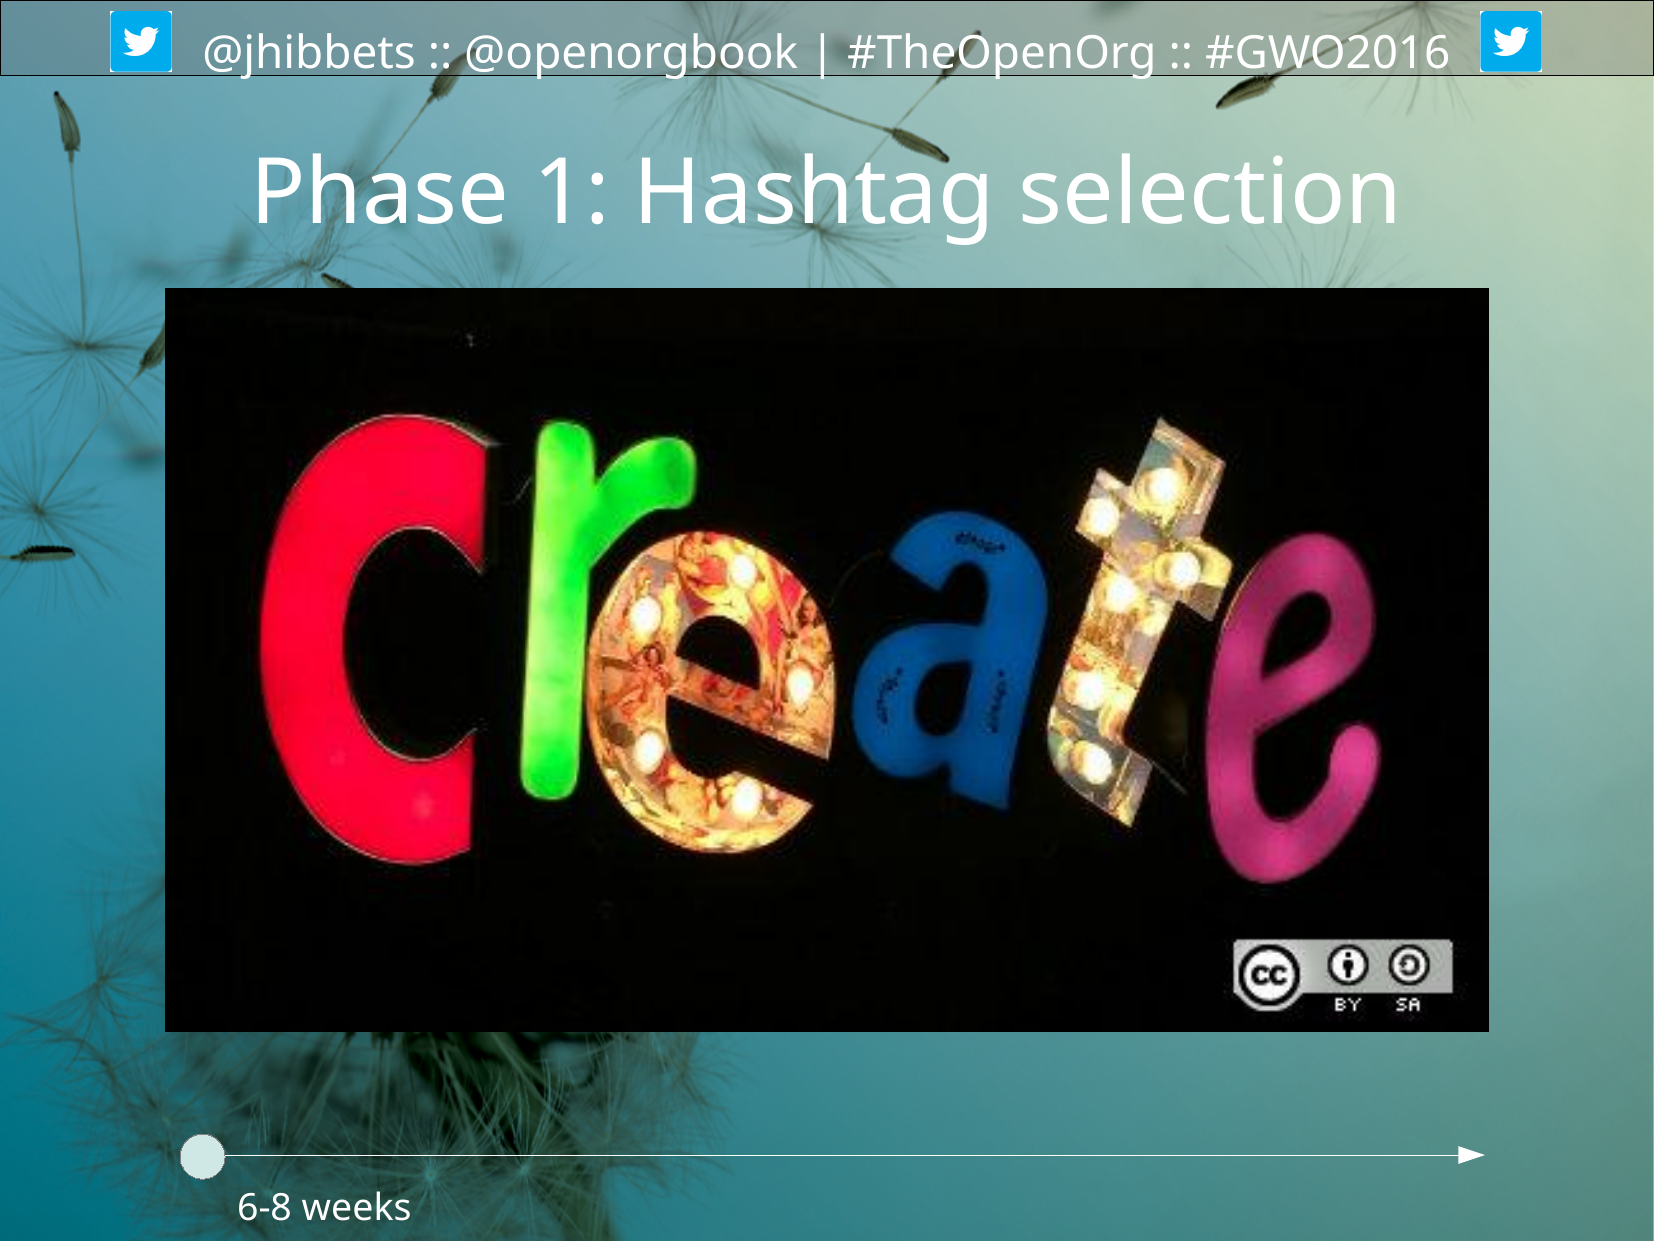

# Phase 1: Hashtag selection
6-8 weeks